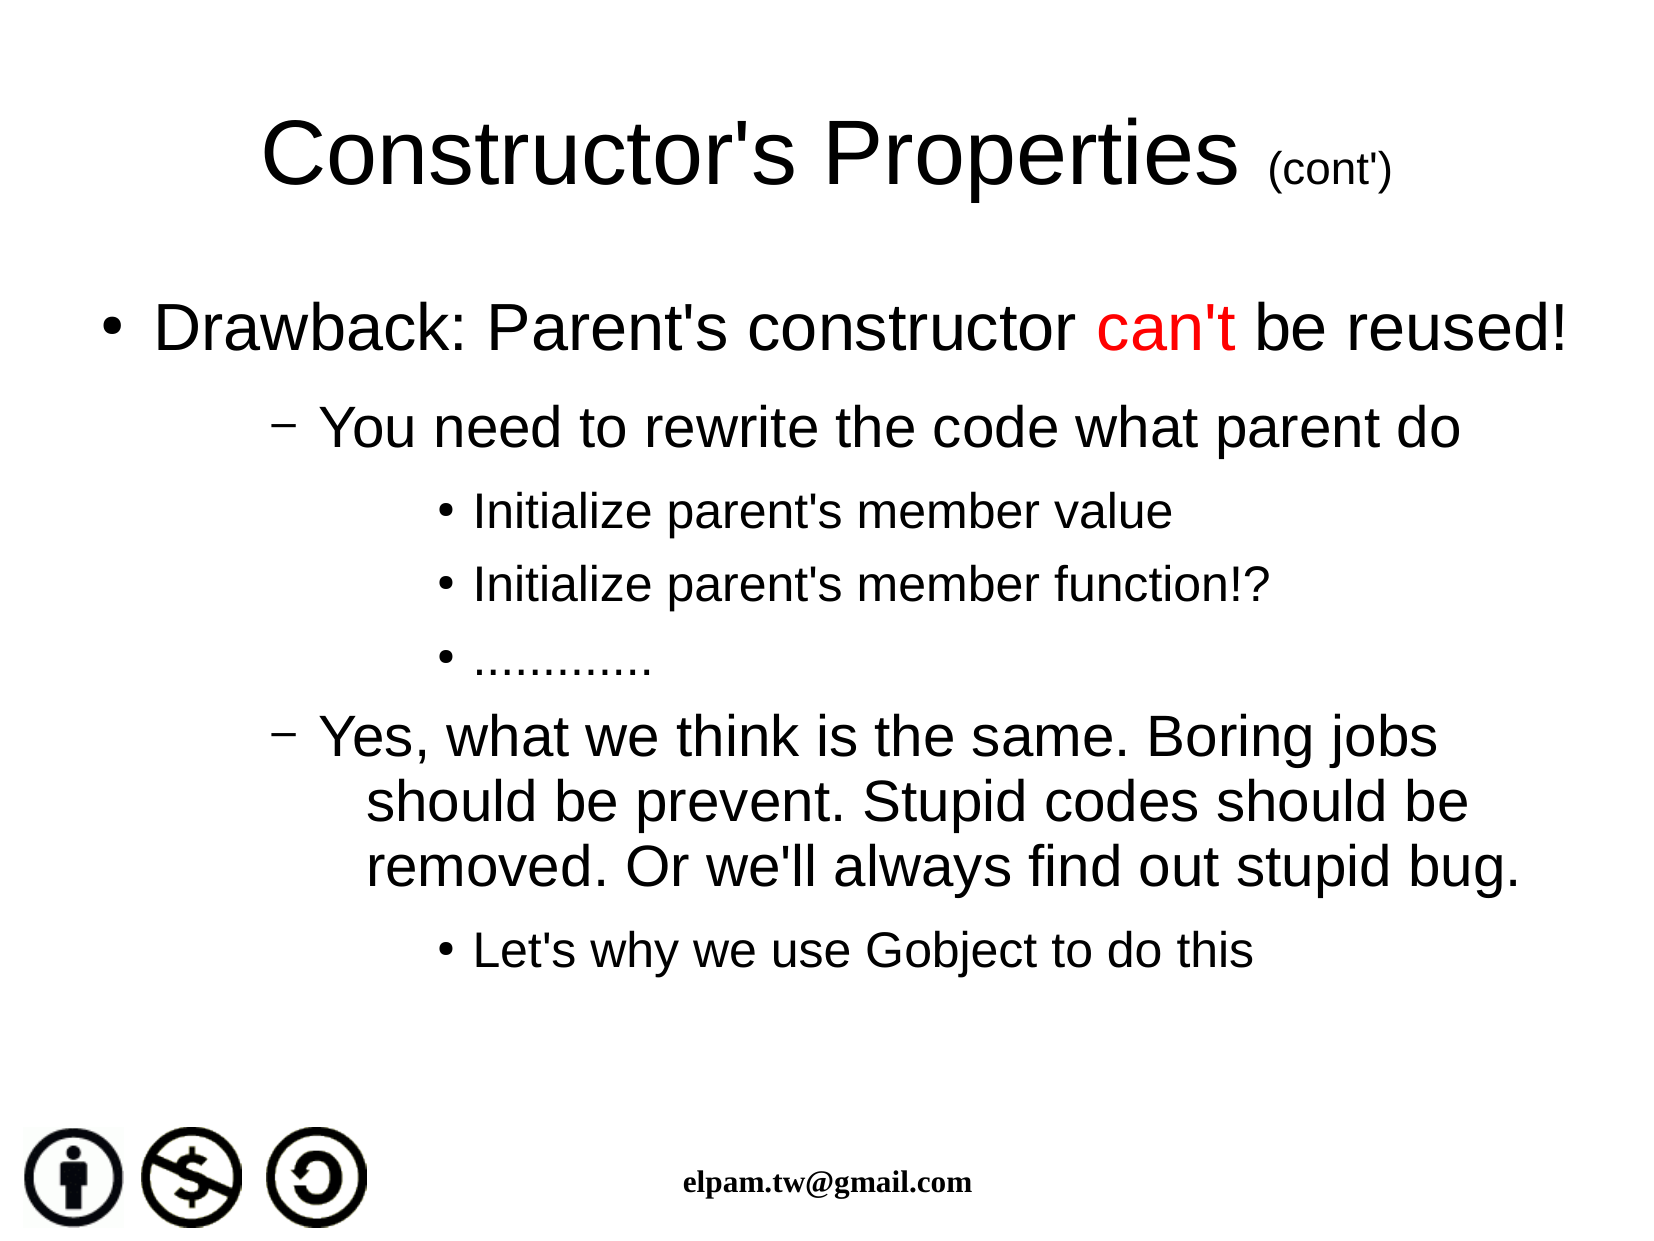

# Constructor's Properties (cont')
Drawback: Parent's constructor can't be reused!
You need to rewrite the code what parent do
Initialize parent's member value
Initialize parent's member function!?
.............
Yes, what we think is the same. Boring jobs should be prevent. Stupid codes should be removed. Or we'll always find out stupid bug.
Let's why we use Gobject to do this